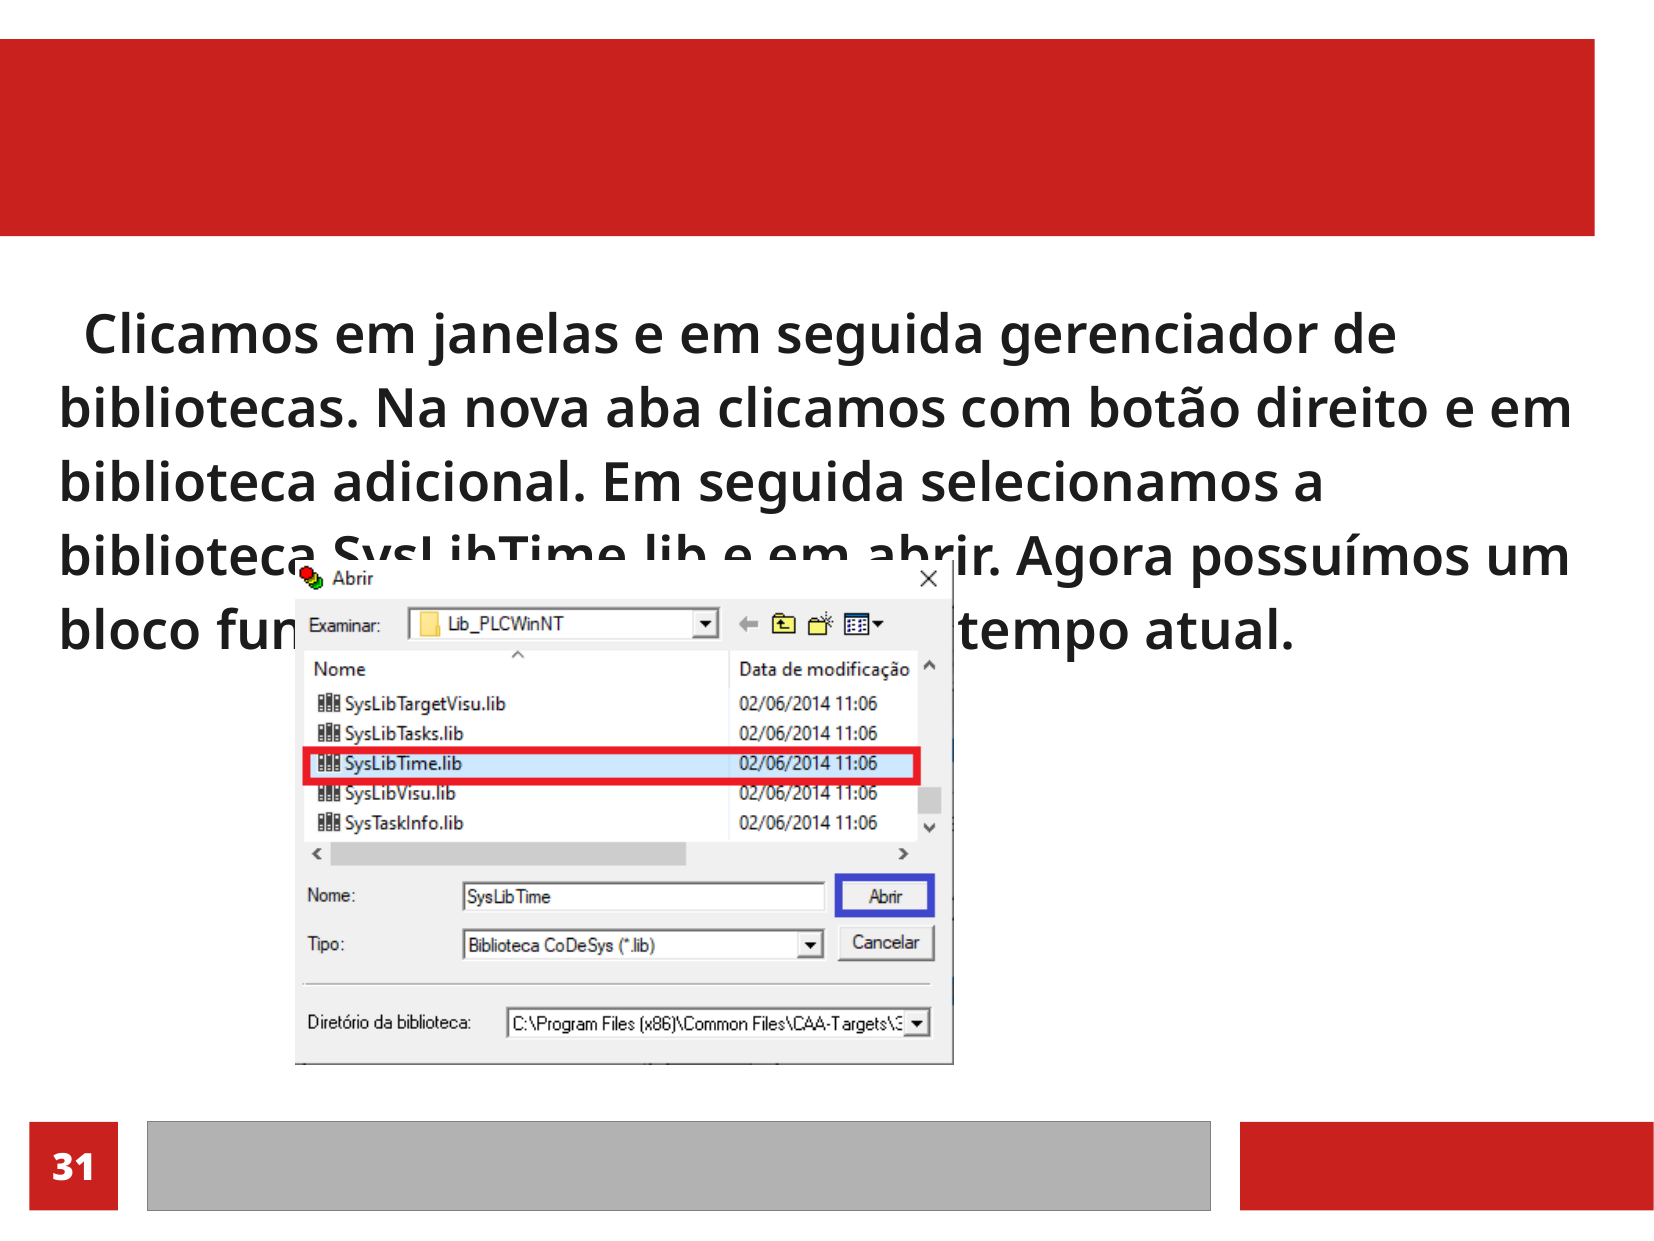

#
Clicamos em janelas e em seguida gerenciador de bibliotecas. Na nova aba clicamos com botão direito e em biblioteca adicional. Em seguida selecionamos a biblioteca SysLibTime.lib e em abrir. Agora possuímos um bloco funcional capaz de nos da o tempo atual.
31